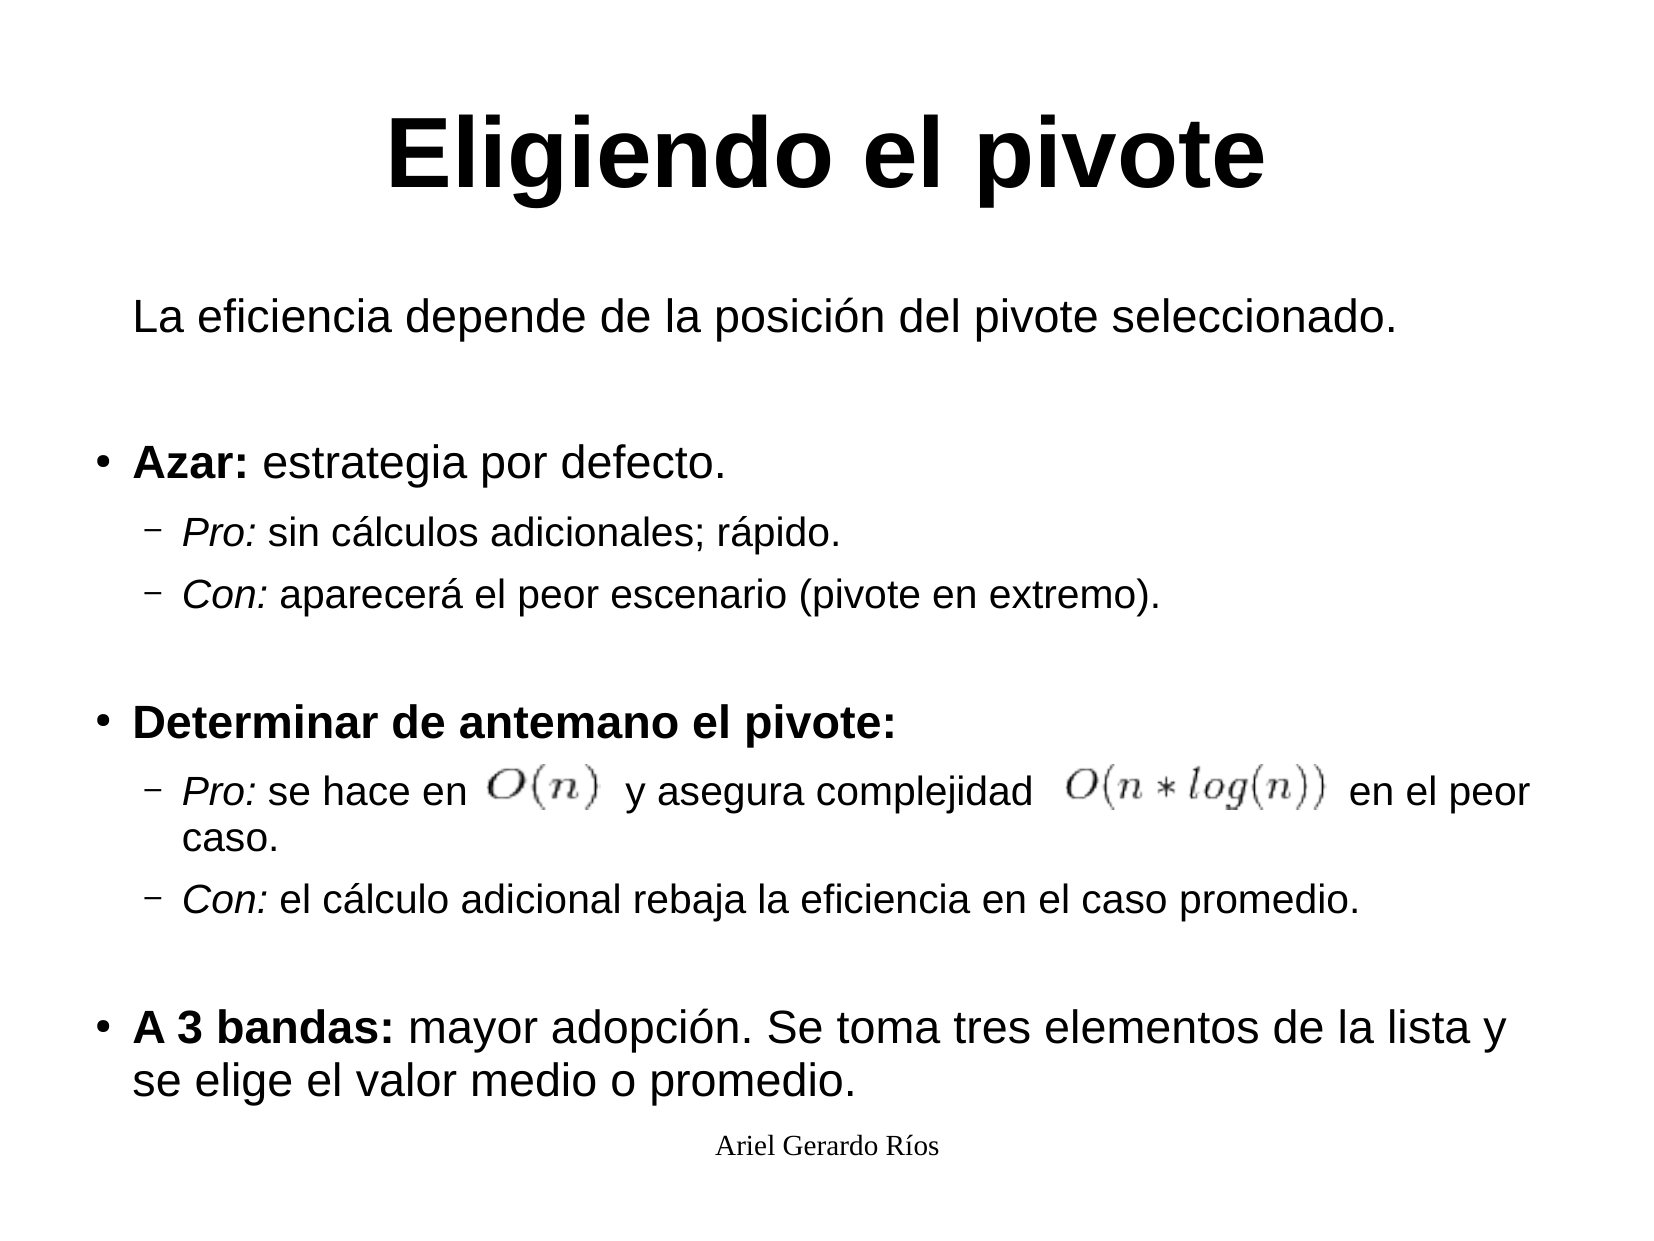

# Eligiendo el pivote
La eficiencia depende de la posición del pivote seleccionado.
Azar: estrategia por defecto.
Pro: sin cálculos adicionales; rápido.
Con: aparecerá el peor escenario (pivote en extremo).
Determinar de antemano el pivote:
Pro: se hace en y asegura complejidad en el peor caso.
Con: el cálculo adicional rebaja la eficiencia en el caso promedio.
A 3 bandas: mayor adopción. Se toma tres elementos de la lista y se elige el valor medio o promedio.
Ariel Gerardo Ríos